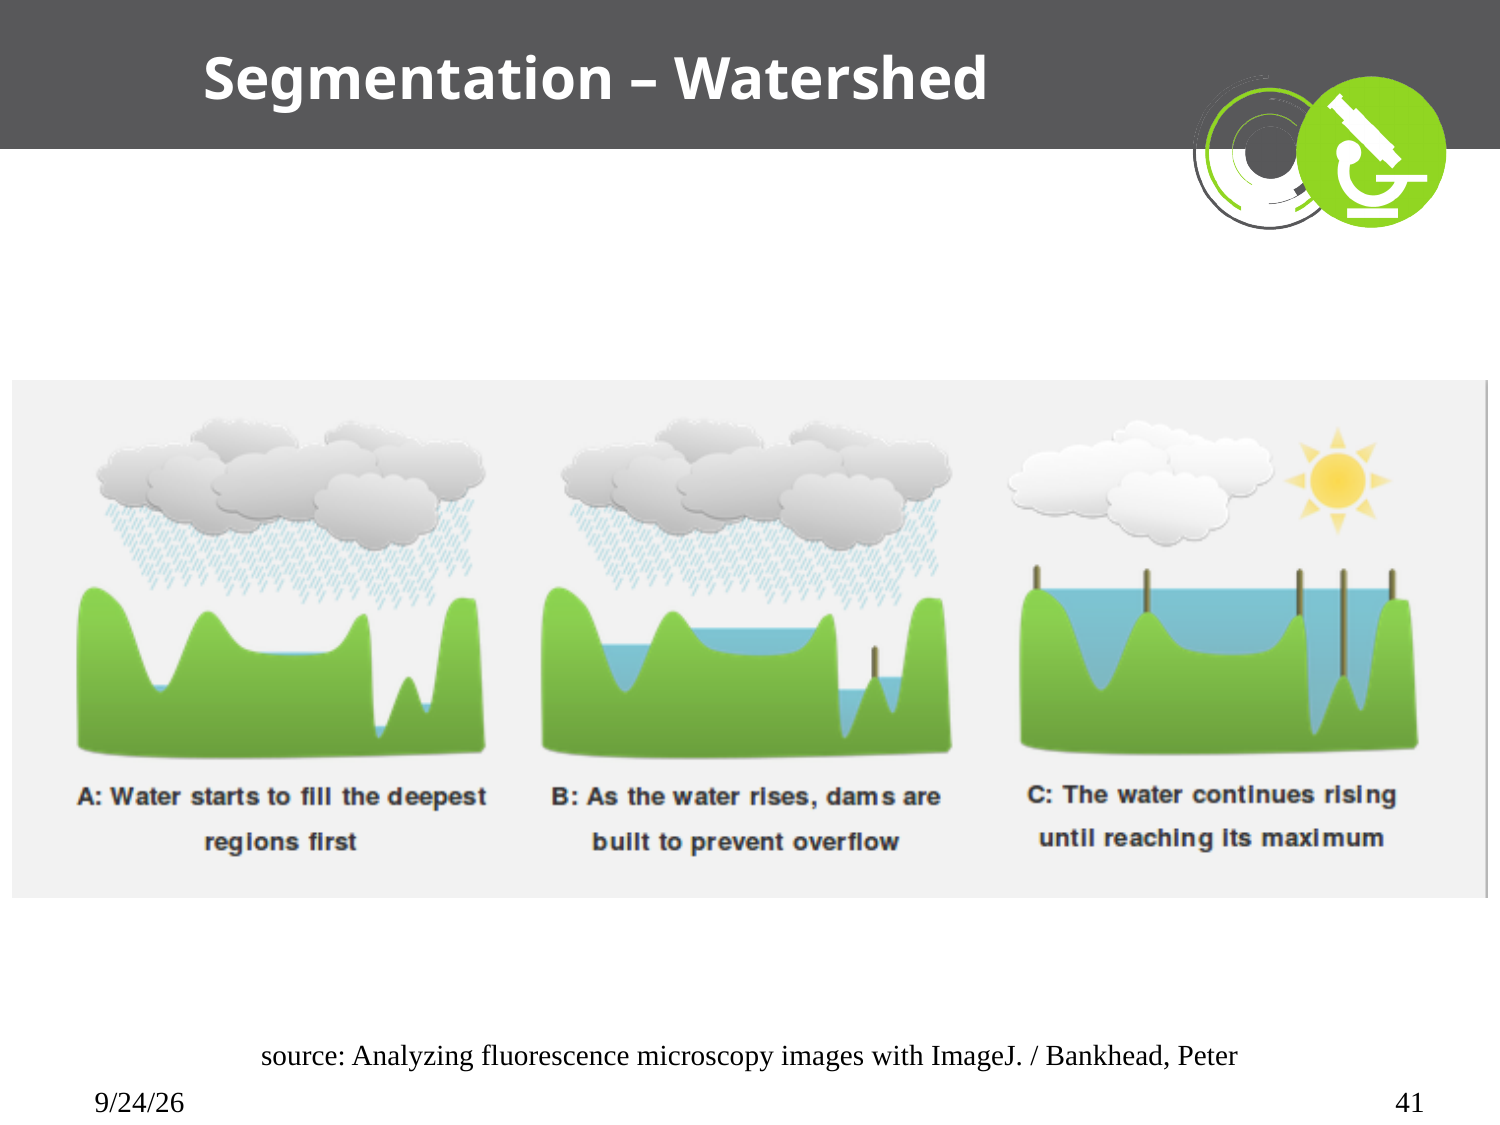

# Segmentation – Watershed
source: Analyzing fluorescence microscopy images with ImageJ. / Bankhead, Peter
41